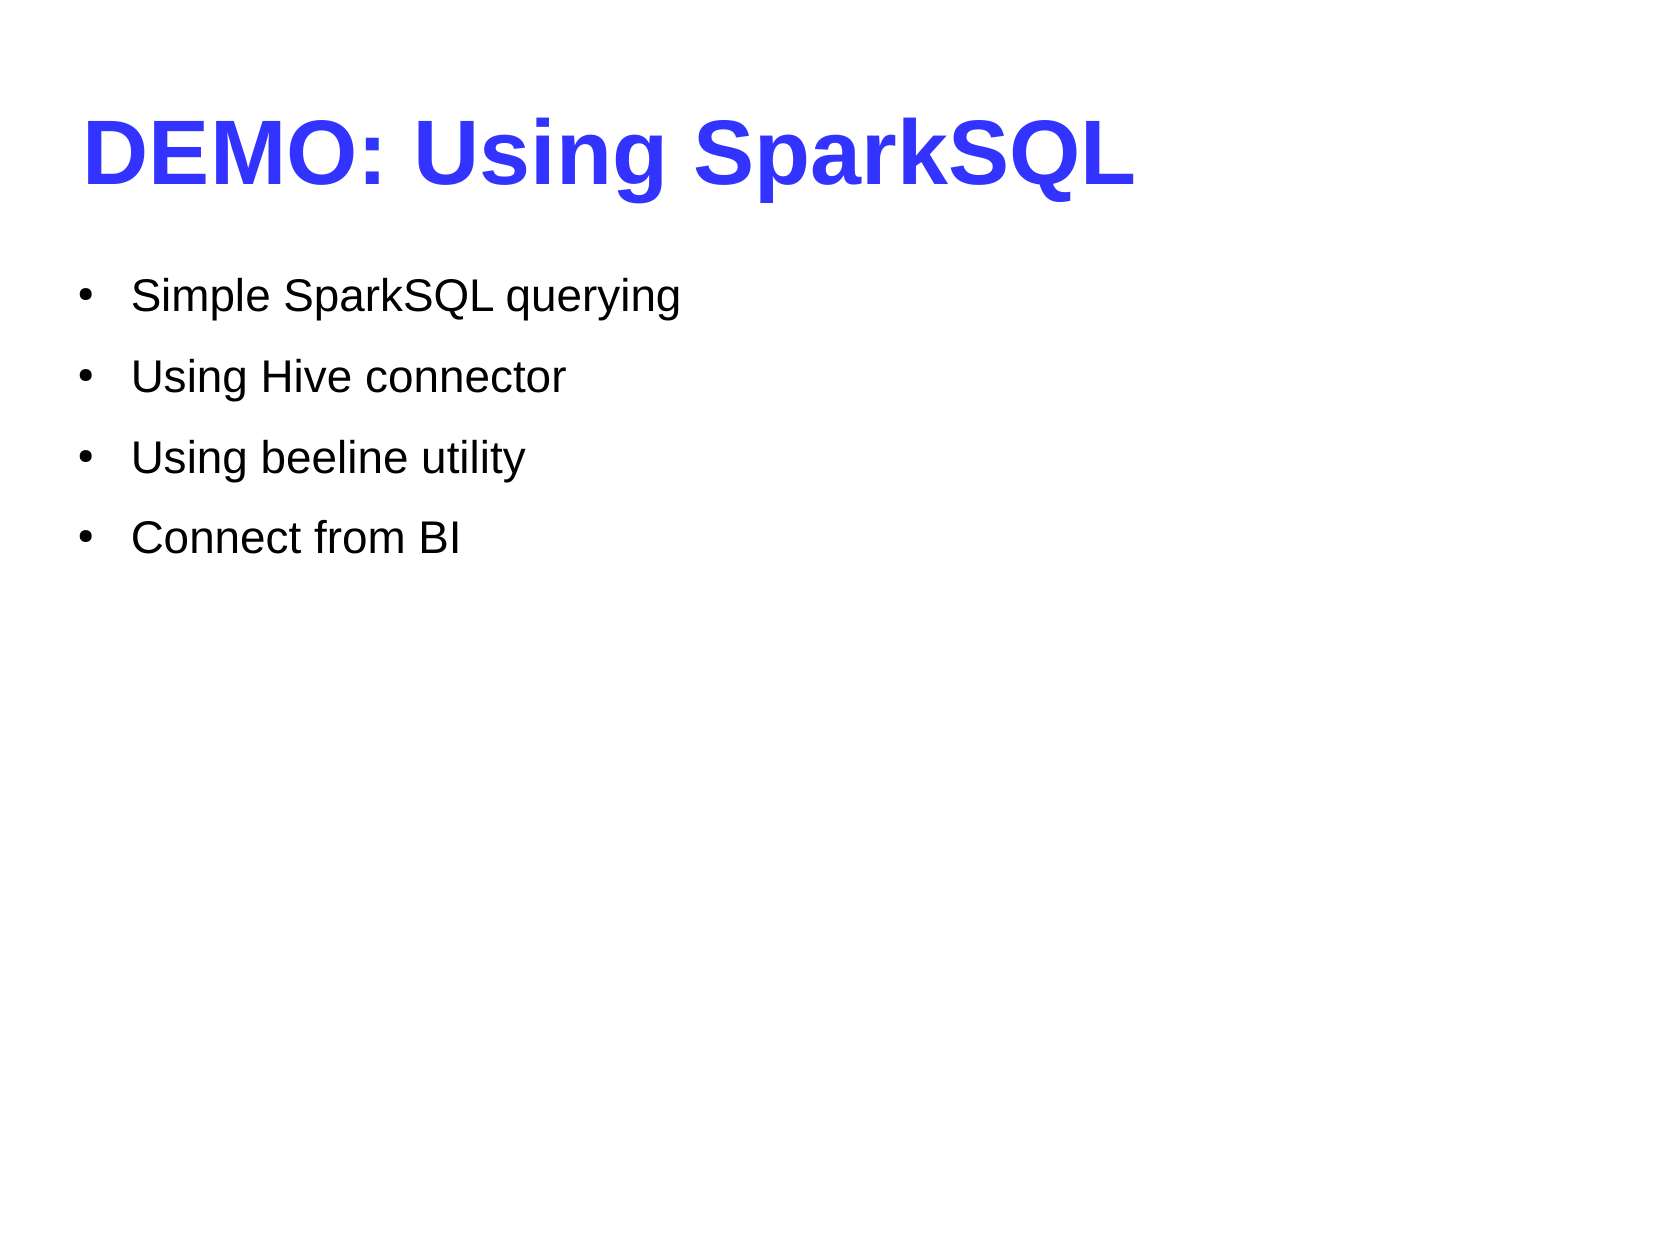

# DEMO: Using SparkSQL
Simple SparkSQL querying
Using Hive connector
Using beeline utility
Connect from BI